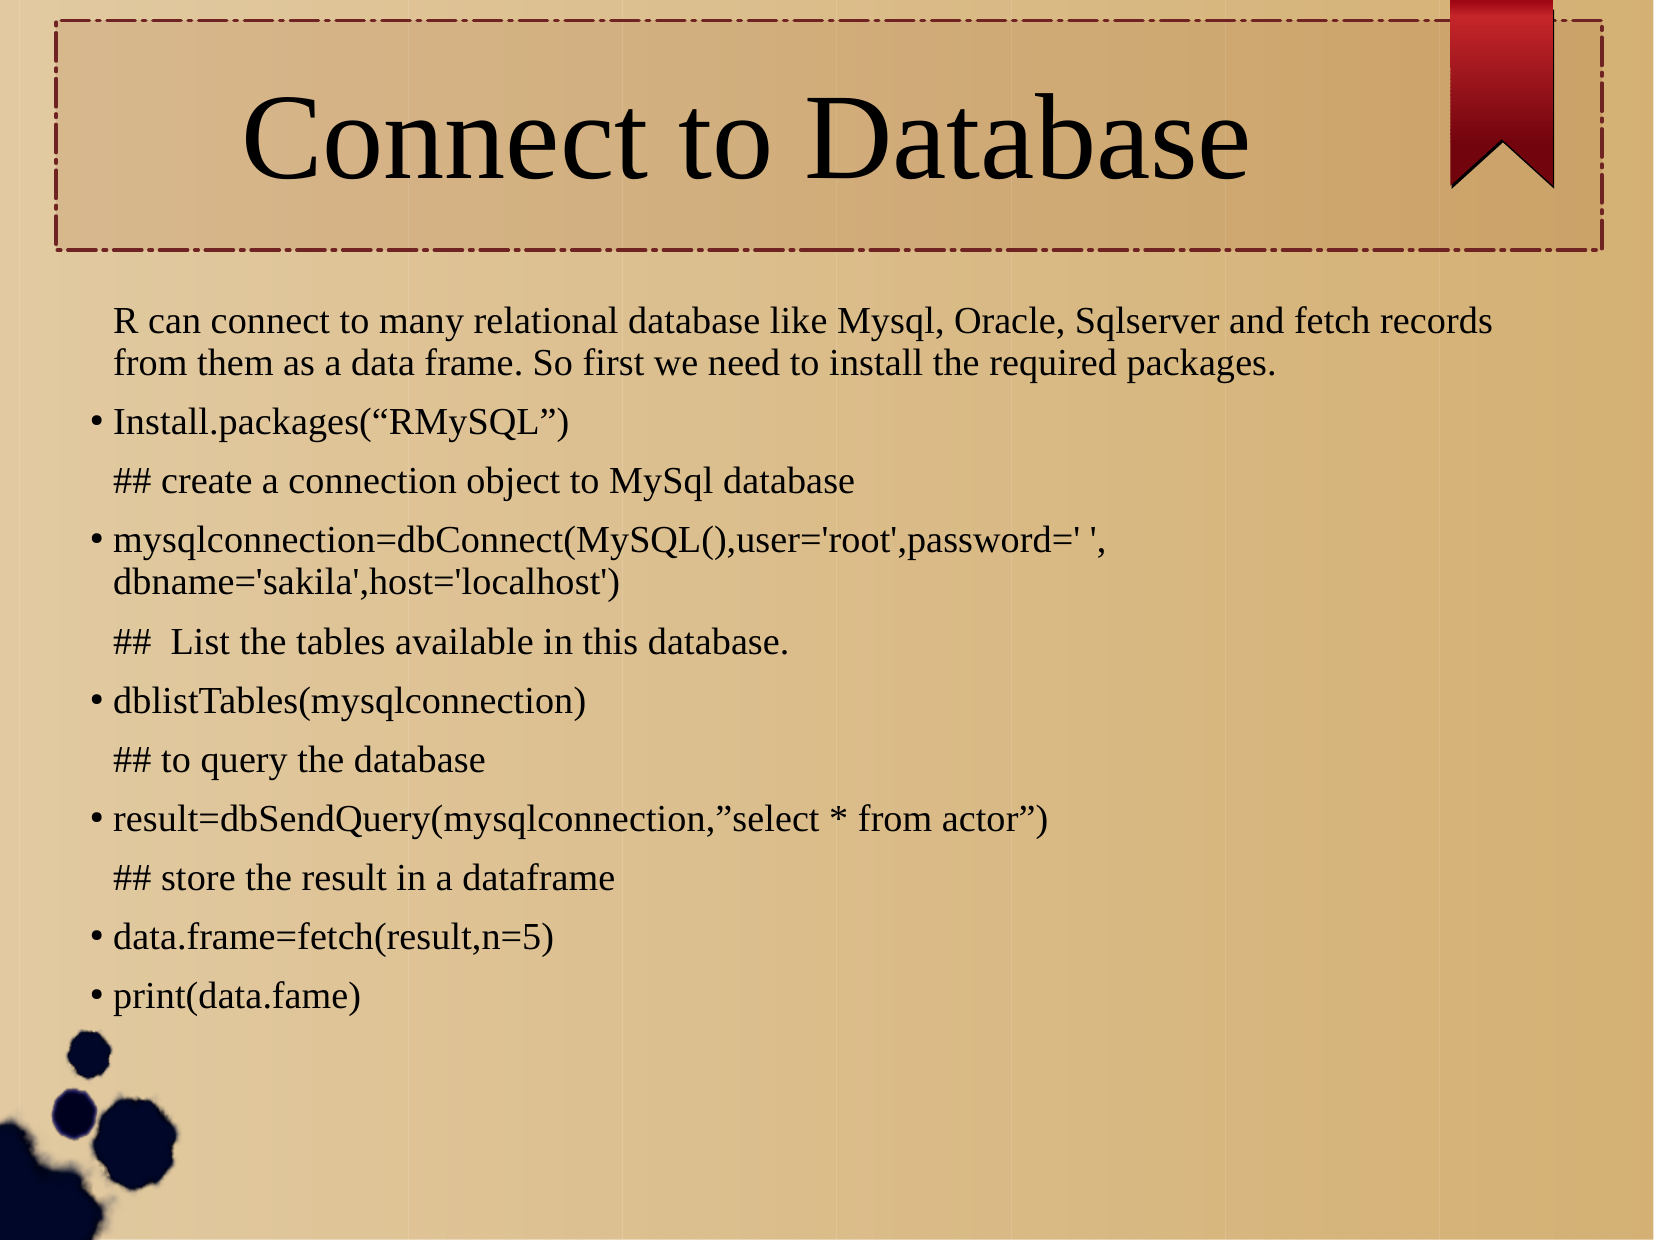

# Connect to Database
R can connect to many relational database like Mysql, Oracle, Sqlserver and fetch records from them as a data frame. So first we need to install the required packages.
Install.packages(“RMySQL”)
## create a connection object to MySql database
mysqlconnection=dbConnect(MySQL(),user='root',password=' ', dbname='sakila',host='localhost')
## List the tables available in this database.
dblistTables(mysqlconnection)
## to query the database
result=dbSendQuery(mysqlconnection,”select * from actor”)
## store the result in a dataframe
data.frame=fetch(result,n=5)
print(data.fame)